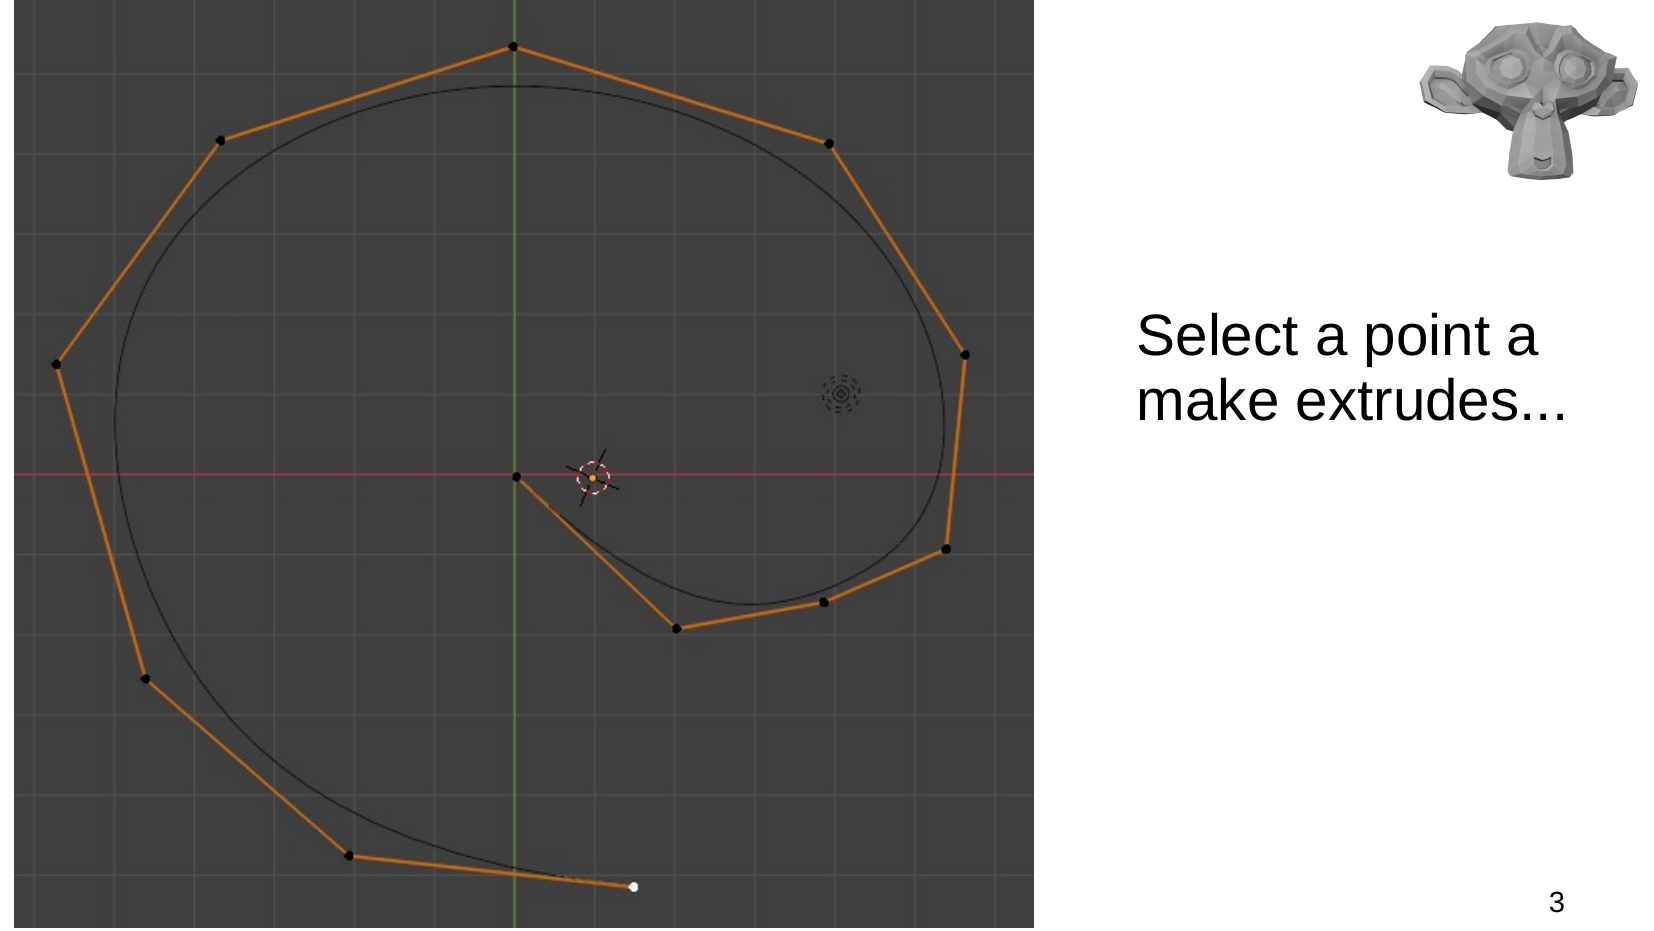

#
Select a point a make extrudes...
3